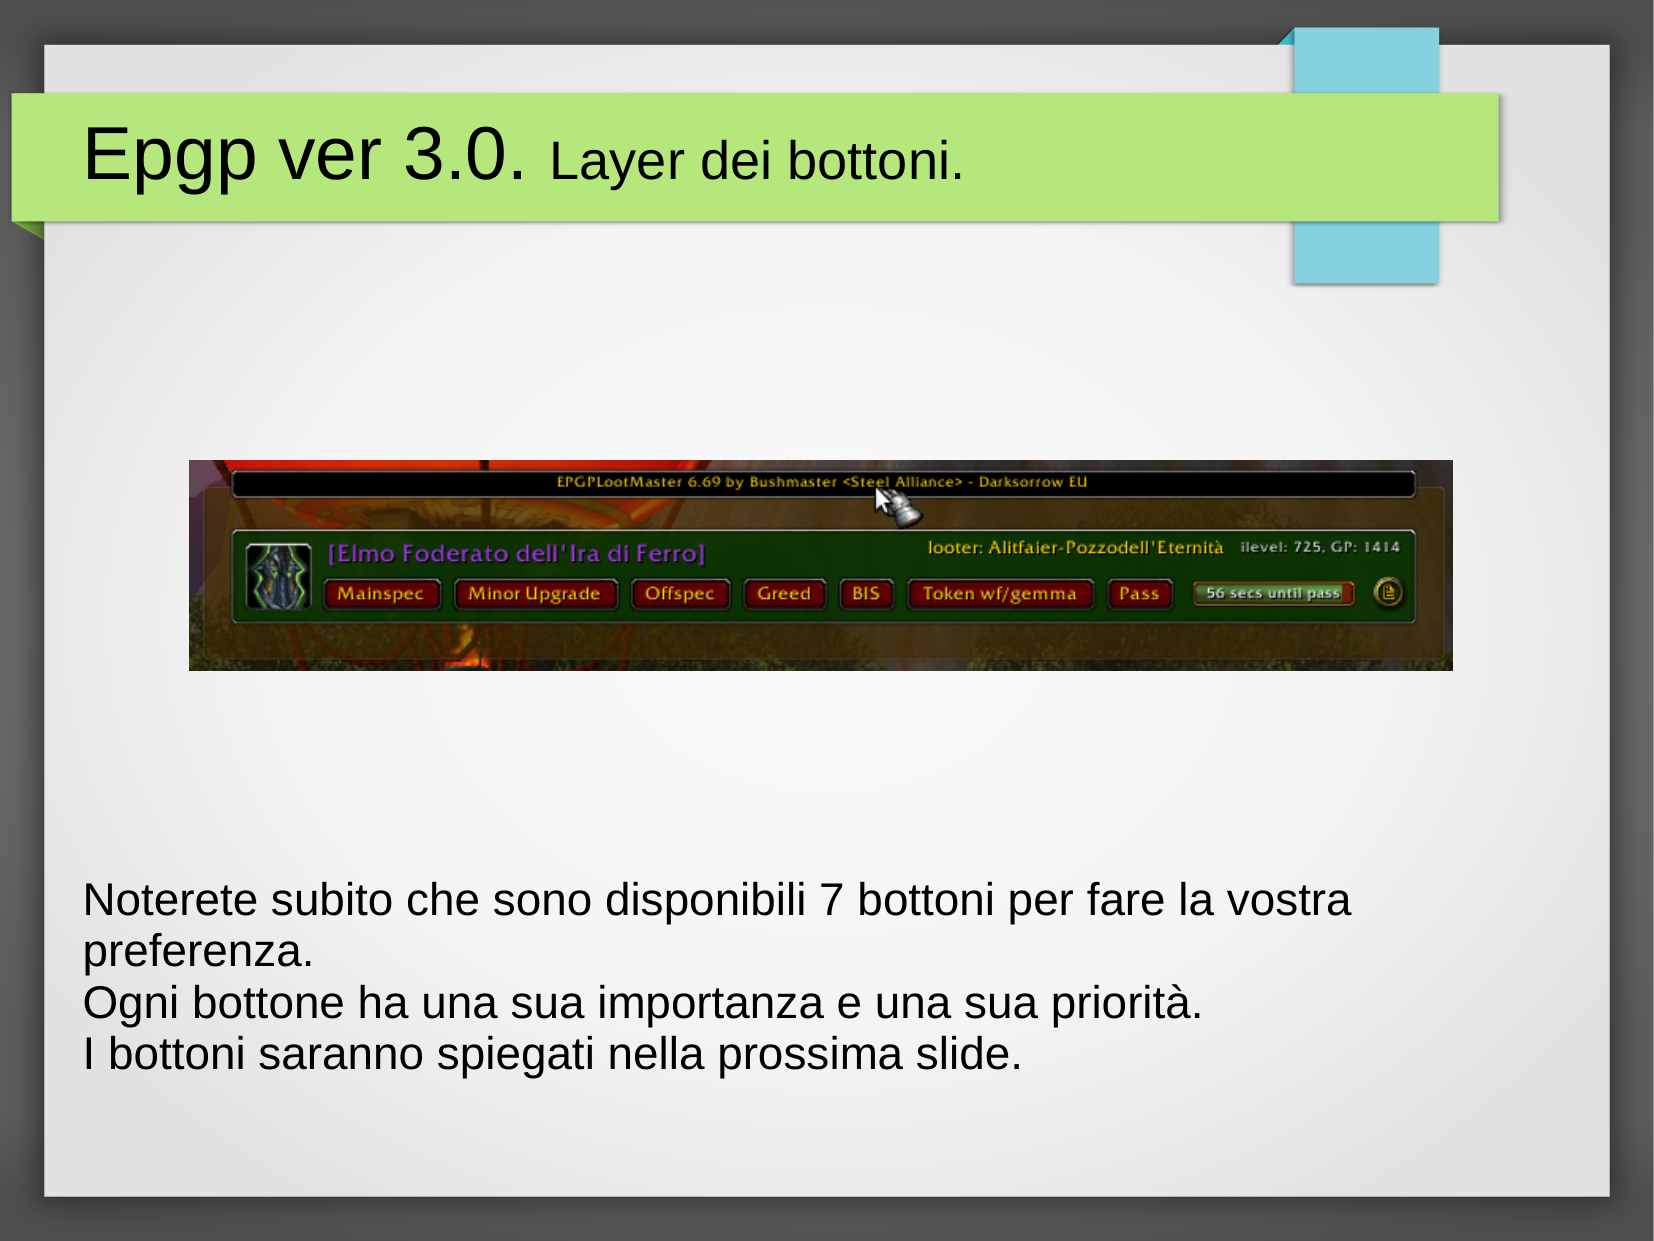

# Epgp ver 3.0. Layer dei bottoni.
Noterete subito che sono disponibili 7 bottoni per fare la vostra preferenza.
Ogni bottone ha una sua importanza e una sua priorità.
I bottoni saranno spiegati nella prossima slide.